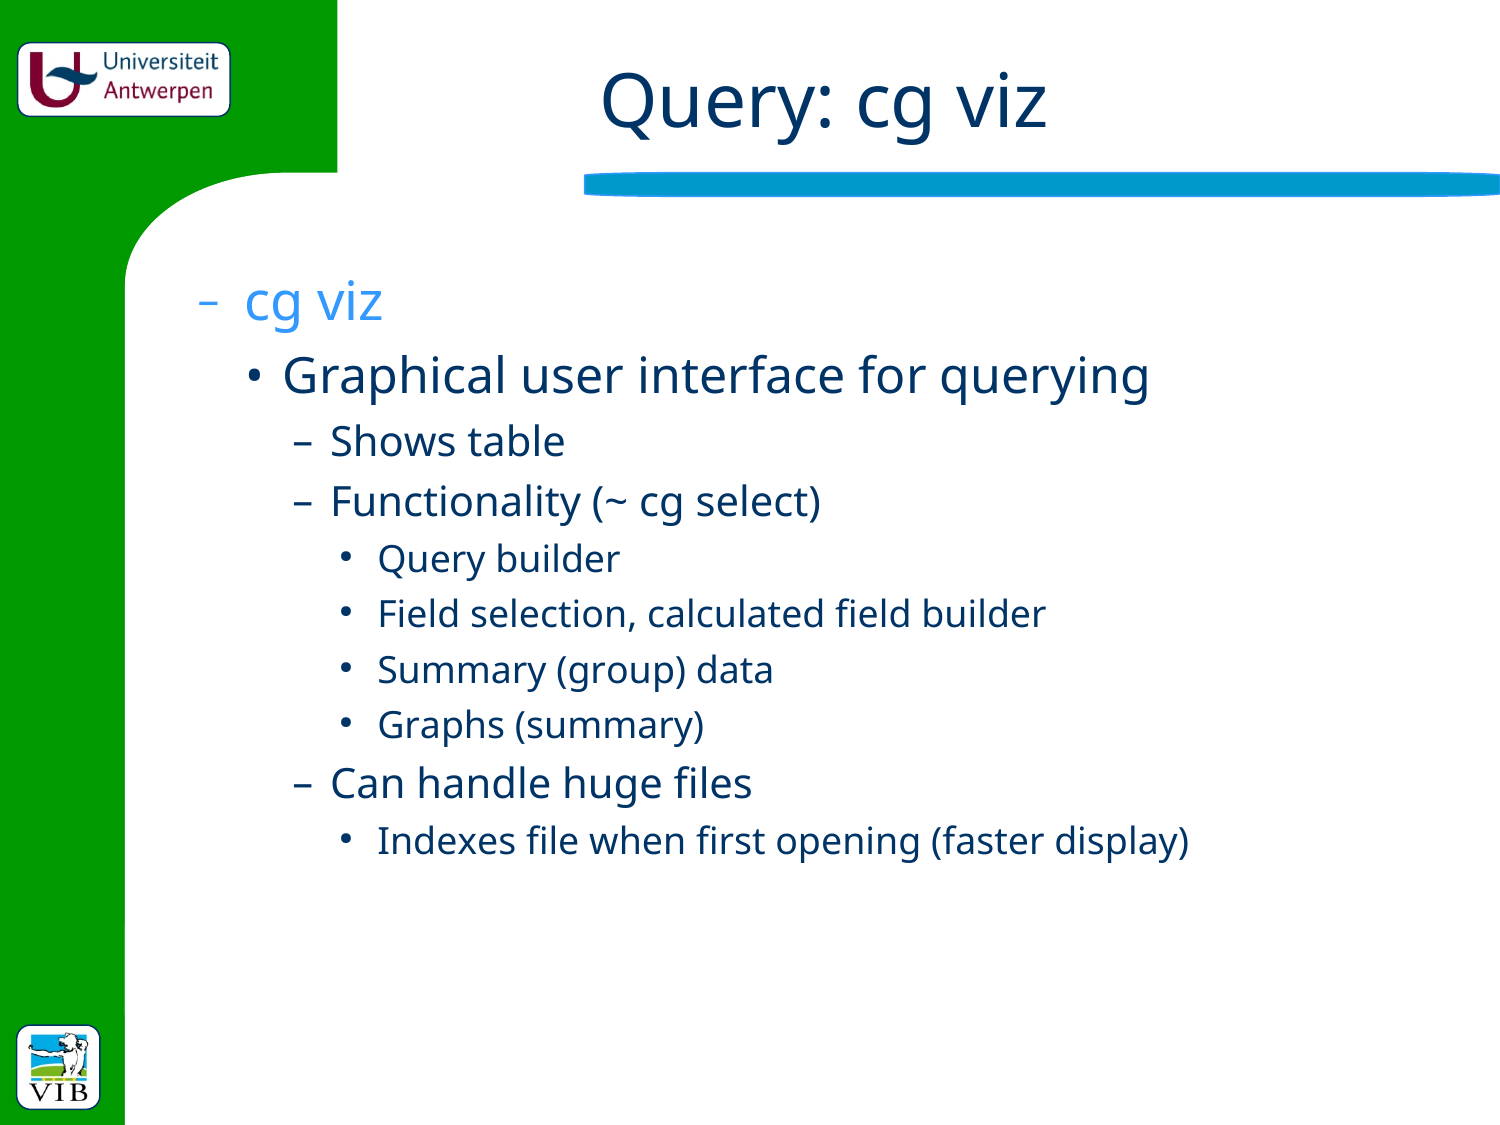

# Query: cg viz
cg viz
Graphical user interface for querying
Shows table
Functionality (~ cg select)
Query builder
Field selection, calculated field builder
Summary (group) data
Graphs (summary)
Can handle huge files
Indexes file when first opening (faster display)